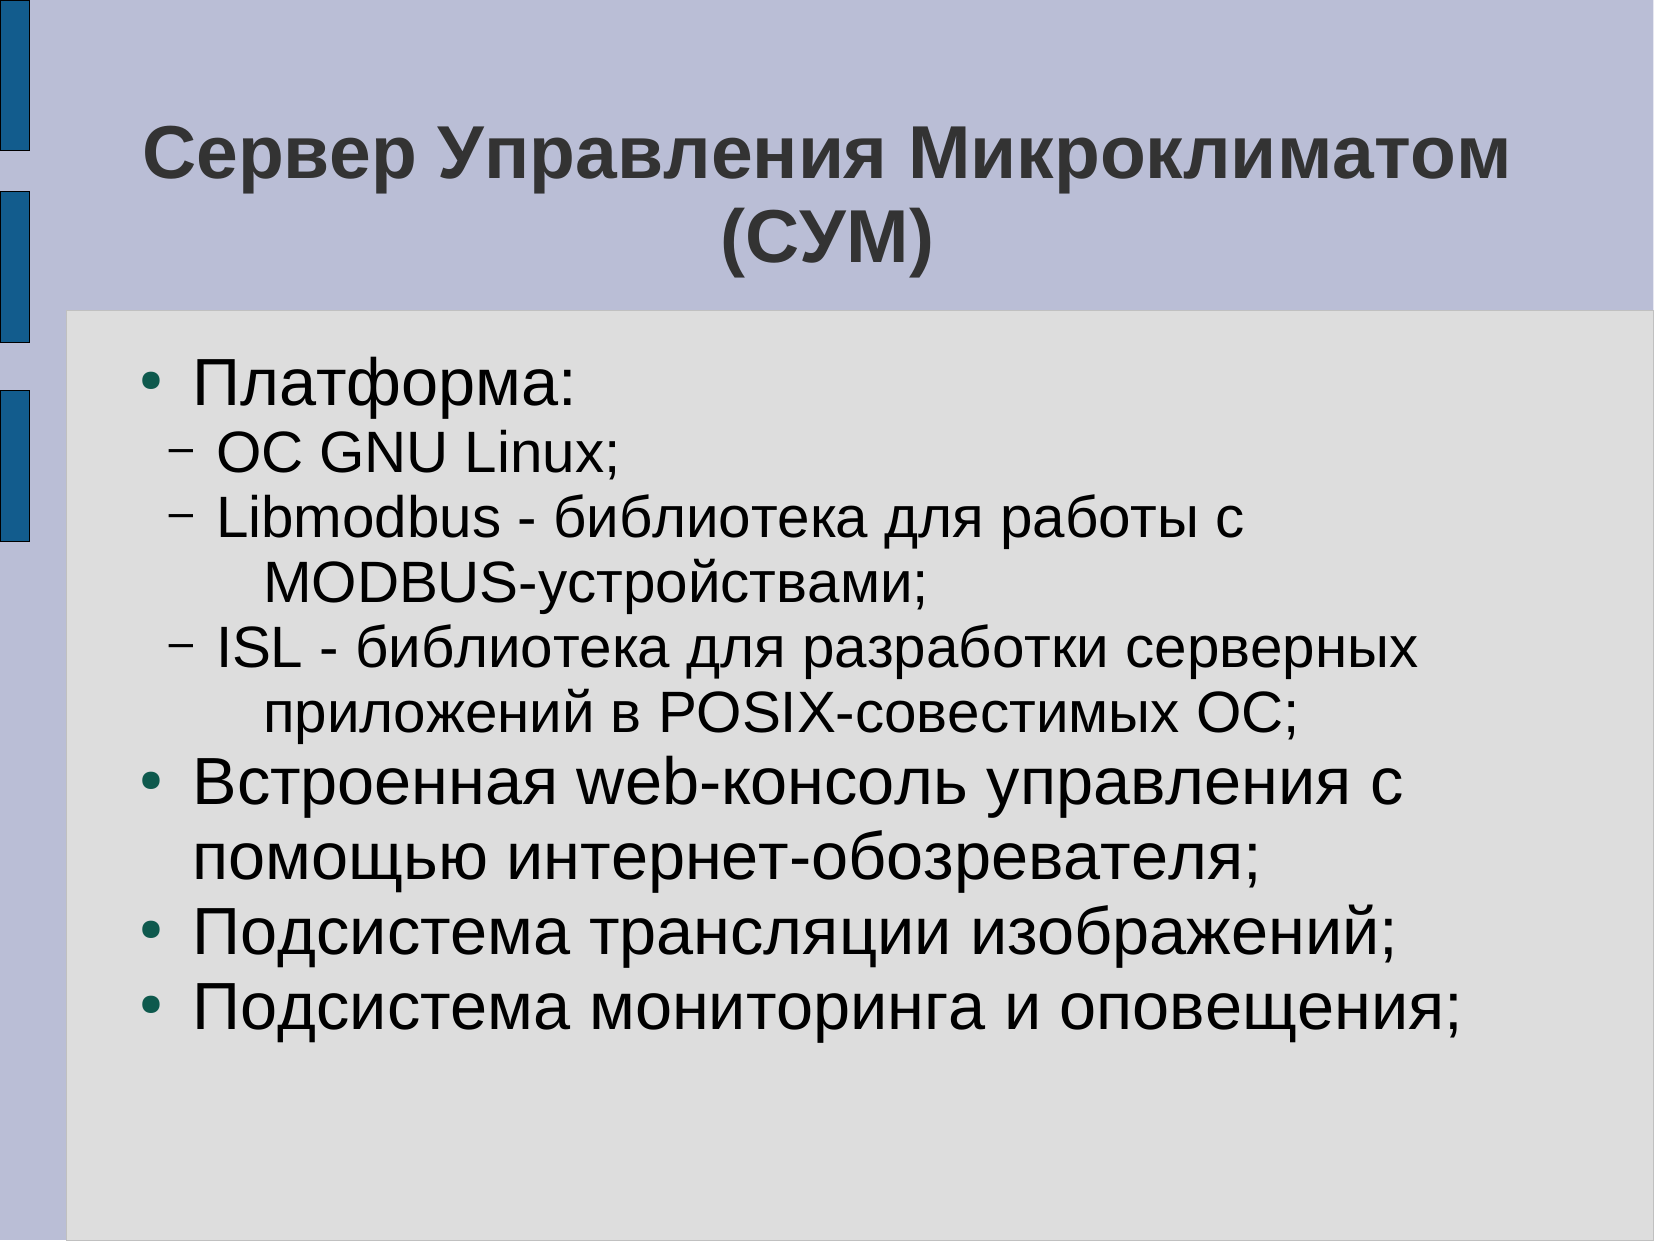

# Сервер Управления Микроклиматом (СУМ)
Платформа:
ОС GNU Linux;
Libmodbus - библиотека для работы с MODBUS-устройствами;
ISL - библиотека для разработки серверных приложений в POSIX-совестимых ОС;
Встроенная web-консоль управления с помощью интернет-обозревателя;
Подсистема трансляции изображений;
Подсистема мониторинга и оповещения;